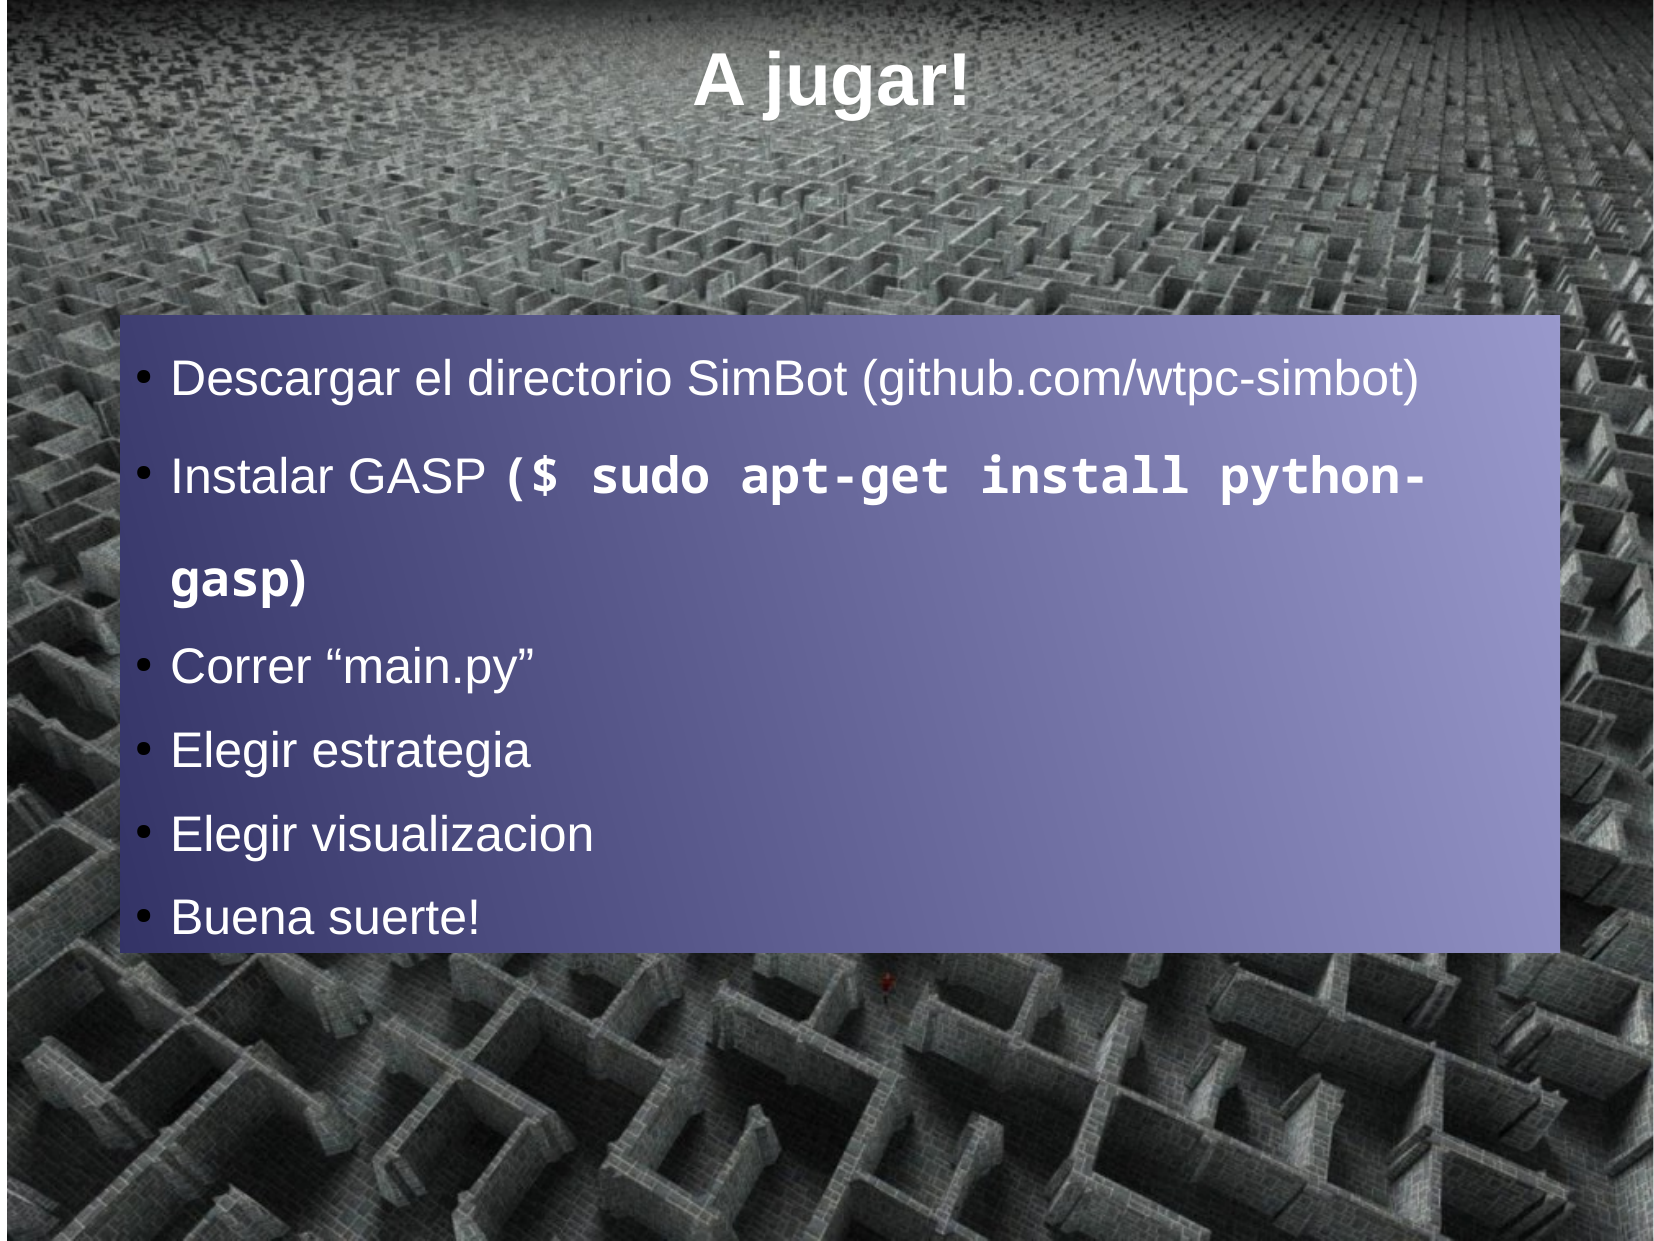

A jugar!
Descargar el directorio SimBot (github.com/wtpc-simbot)
Instalar GASP ($ sudo apt-get install python-gasp)
Correr “main.py”
Elegir estrategia
Elegir visualizacion
Buena suerte!